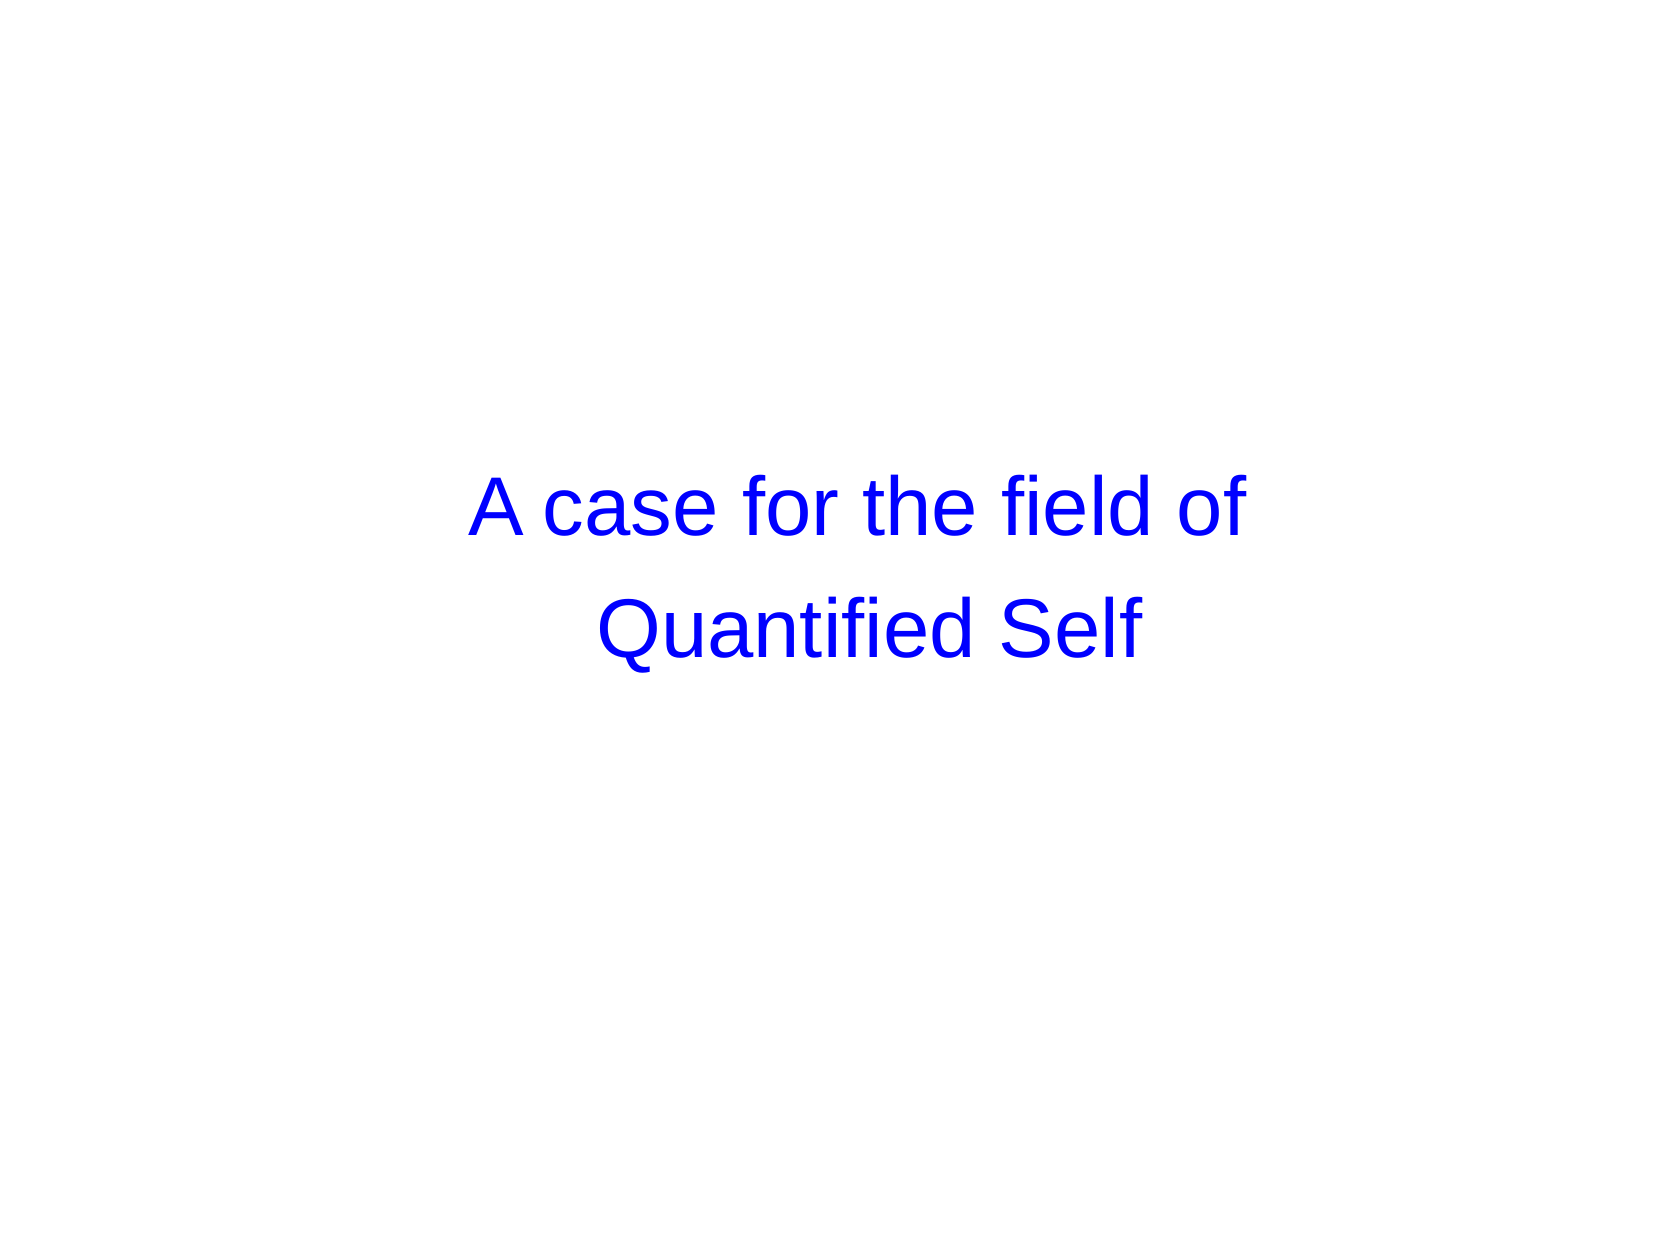

#
A case for the field of
Quantified Self